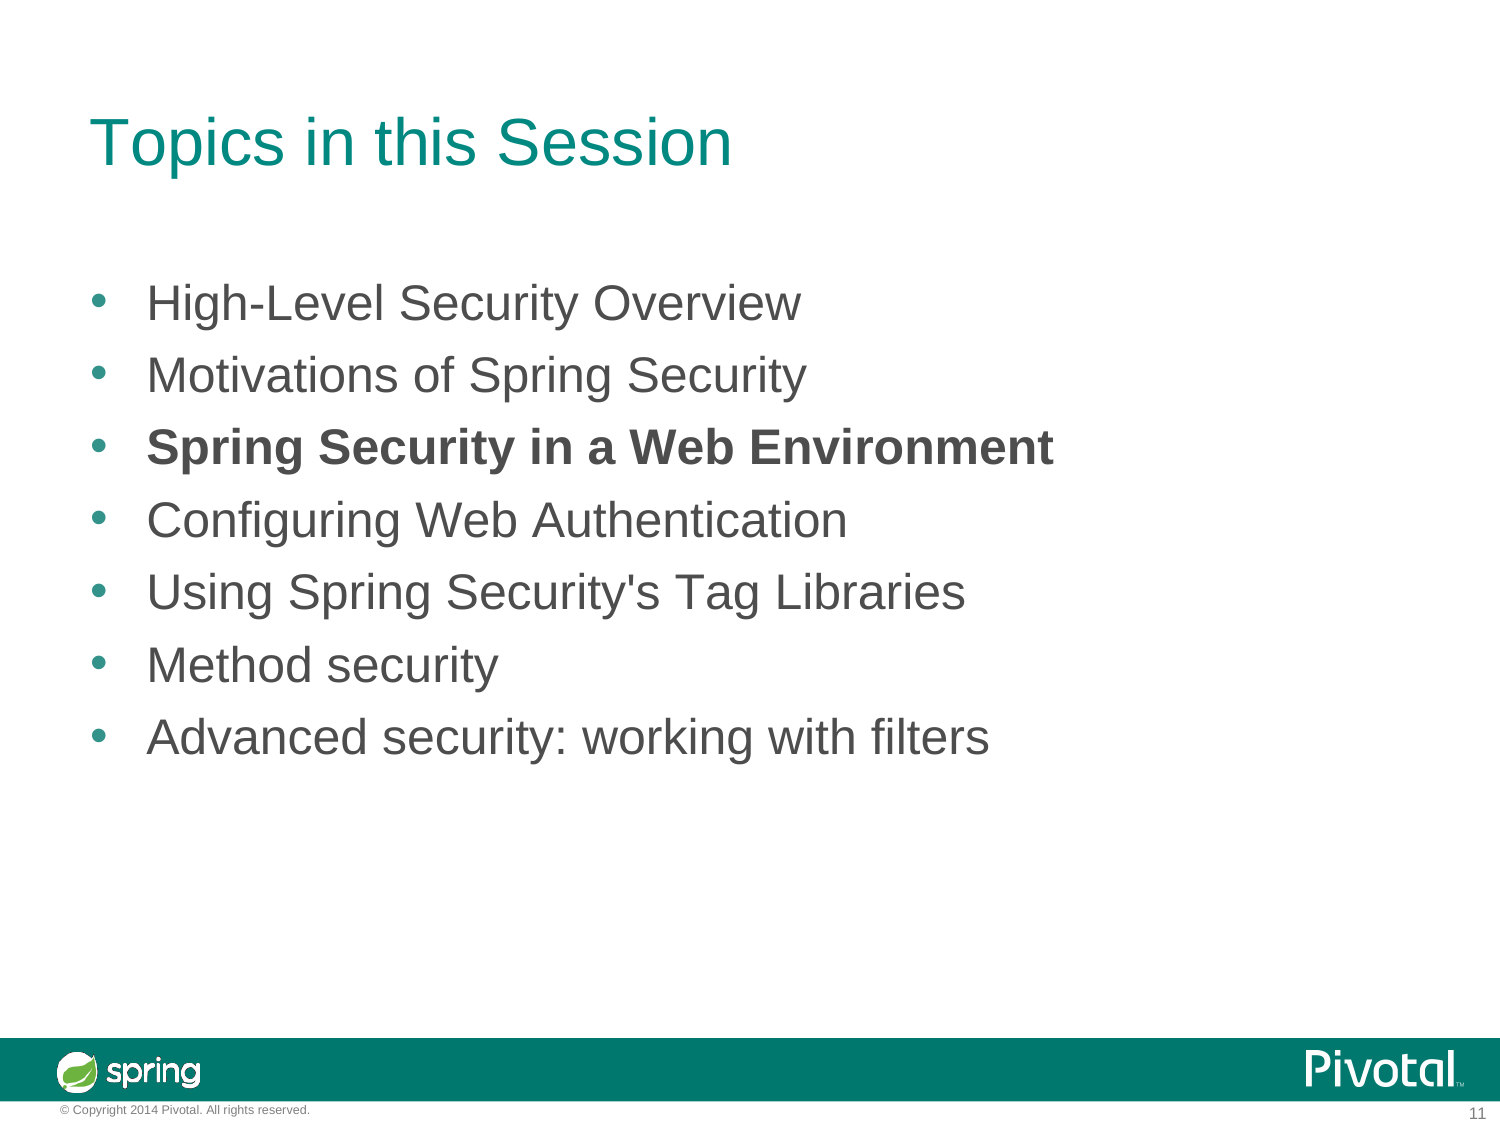

# Topics in this Session
High-Level Security Overview
Motivations of Spring Security
Spring Security in a Web Environment
Configuring Web Authentication
Using Spring Security's Tag Libraries
Method security
Advanced security: working with filters